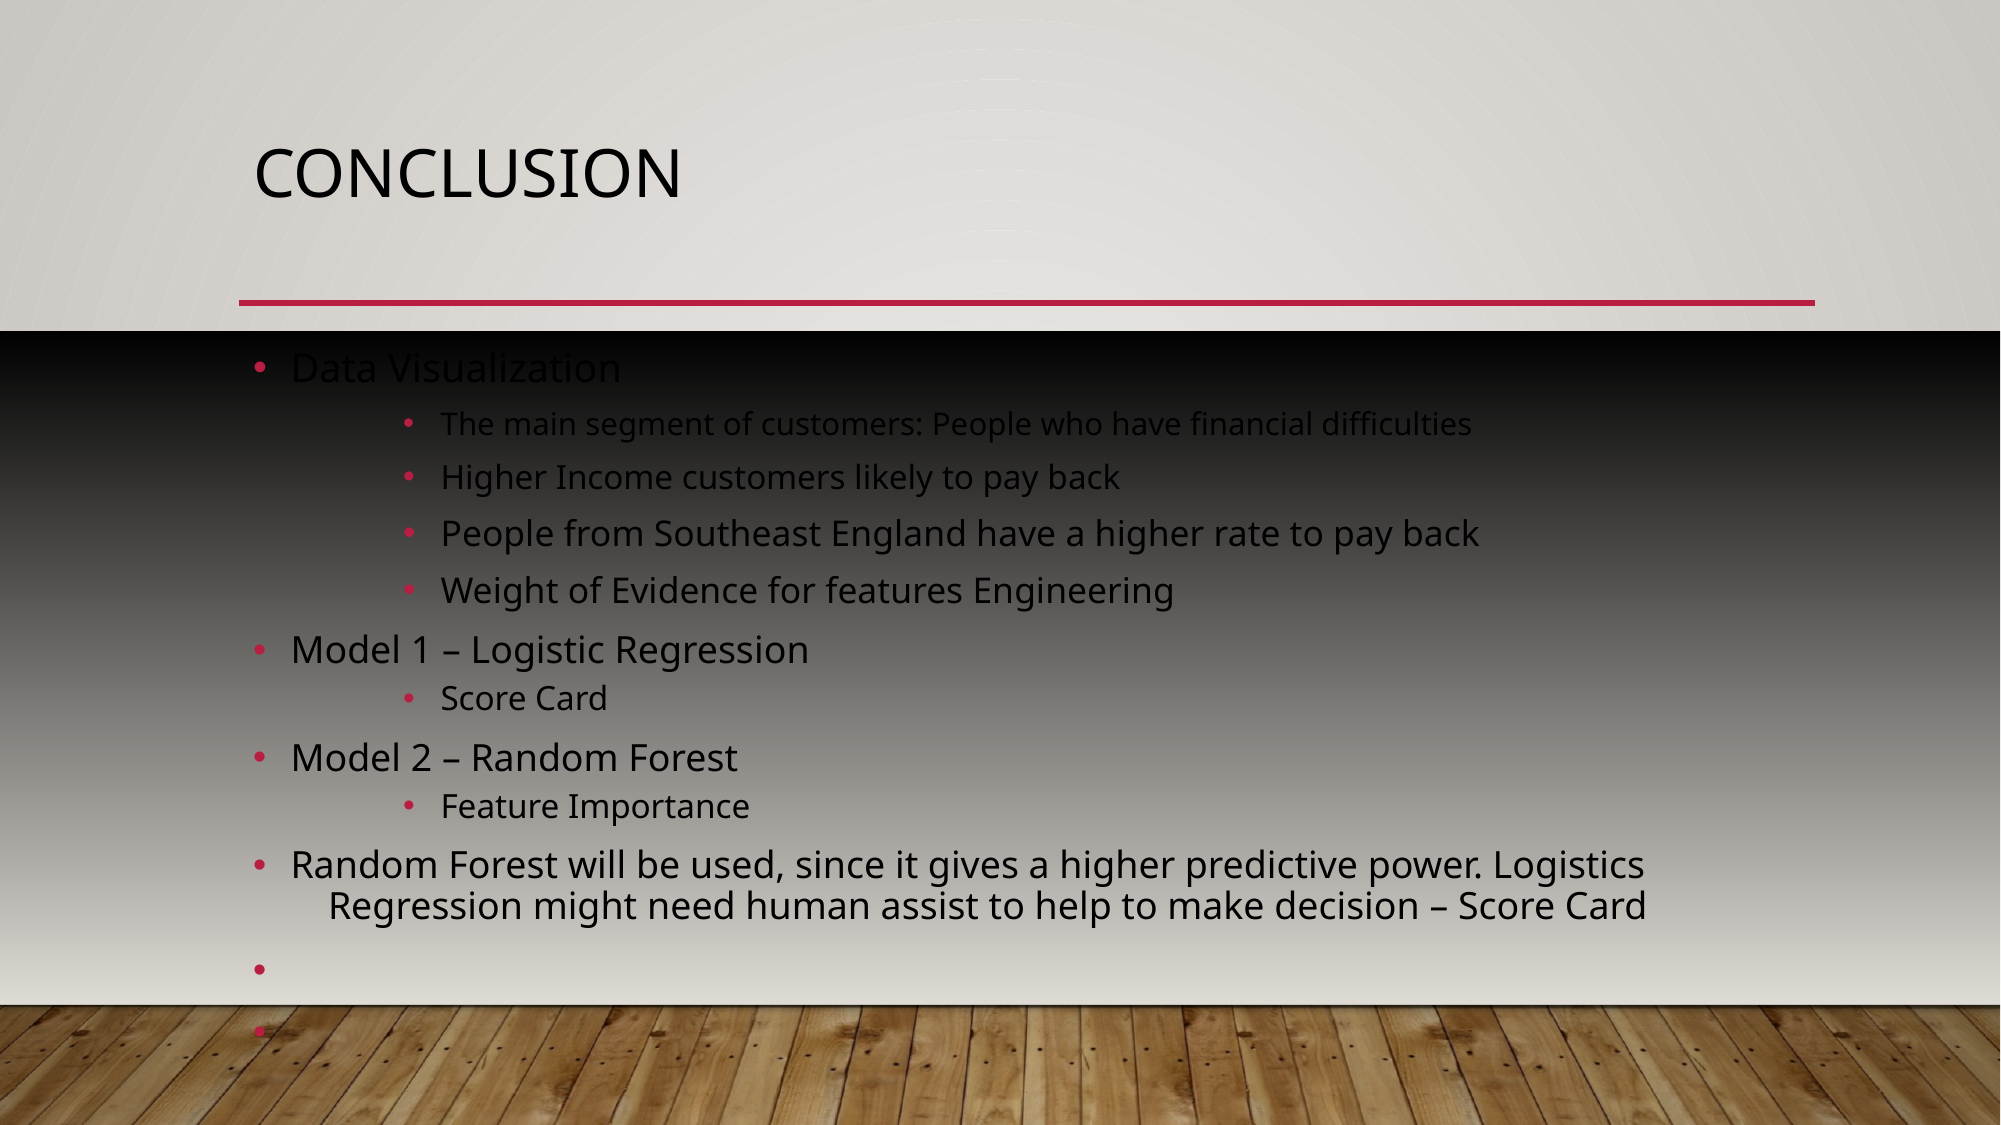

# Conclusion
Data Visualization
The main segment of customers: People who have financial difficulties
Higher Income customers likely to pay back
People from Southeast England have a higher rate to pay back
Weight of Evidence for features Engineering
Model 1 – Logistic Regression
Score Card
Model 2 – Random Forest
Feature Importance
Random Forest will be used, since it gives a higher predictive power. Logistics Regression might need human assist to help to make decision – Score Card